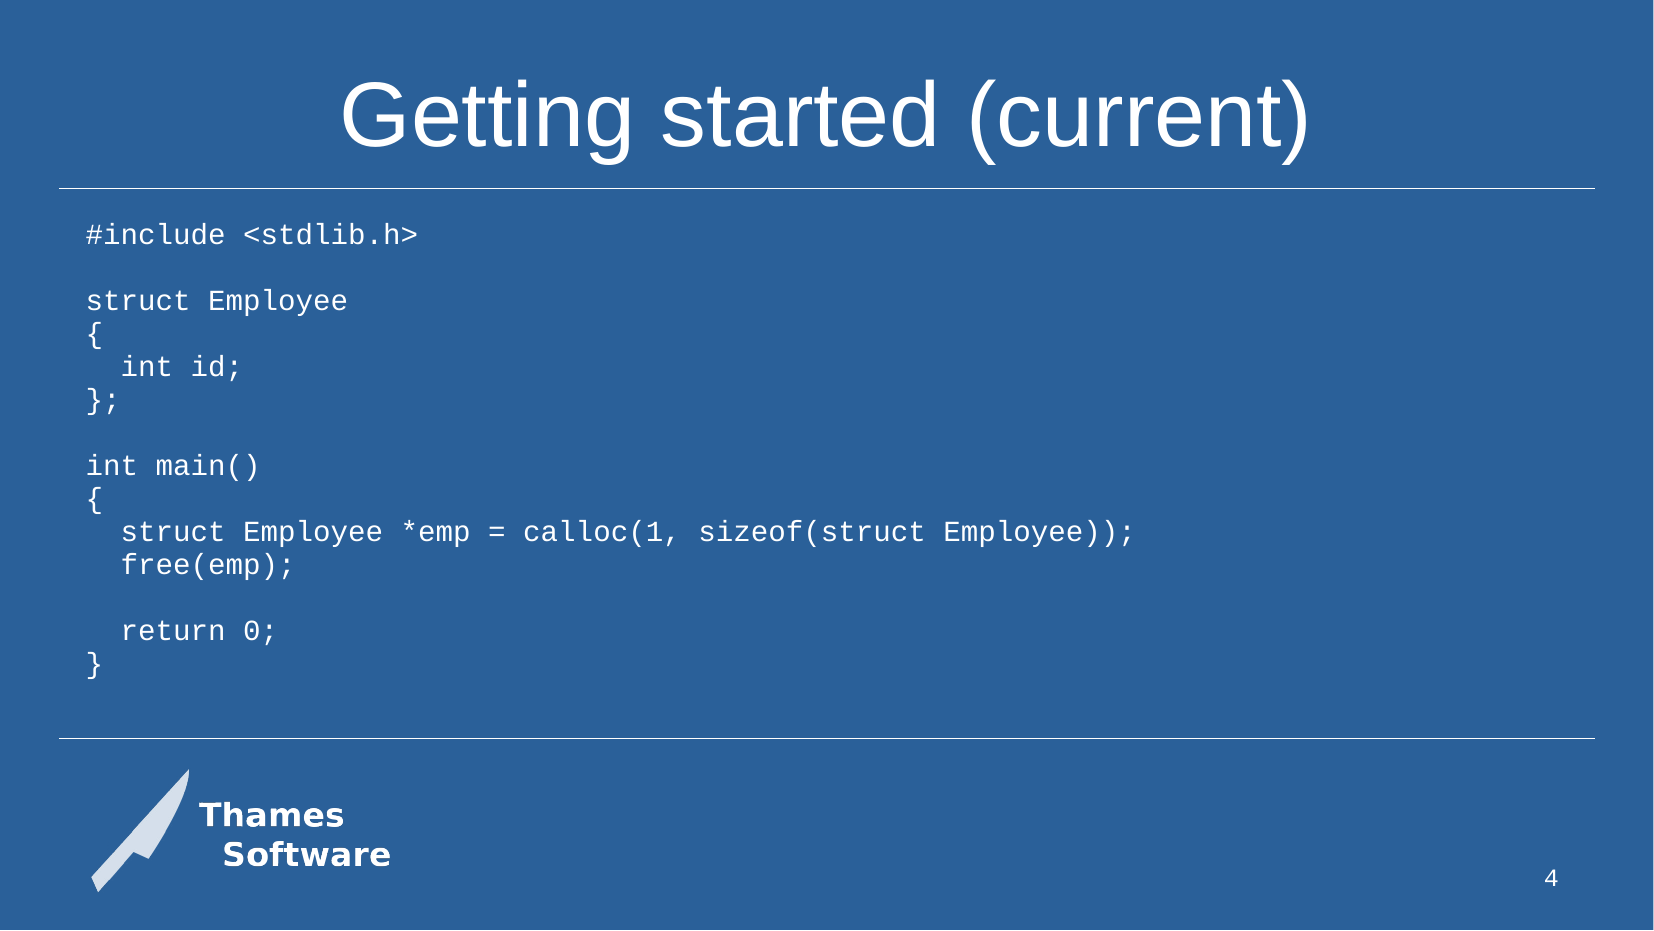

# Getting started (current)
#include <stdlib.h>
struct Employee
{
 int id;
};
int main()
{
 struct Employee *emp = calloc(1, sizeof(struct Employee));
 free(emp);
 return 0;
}